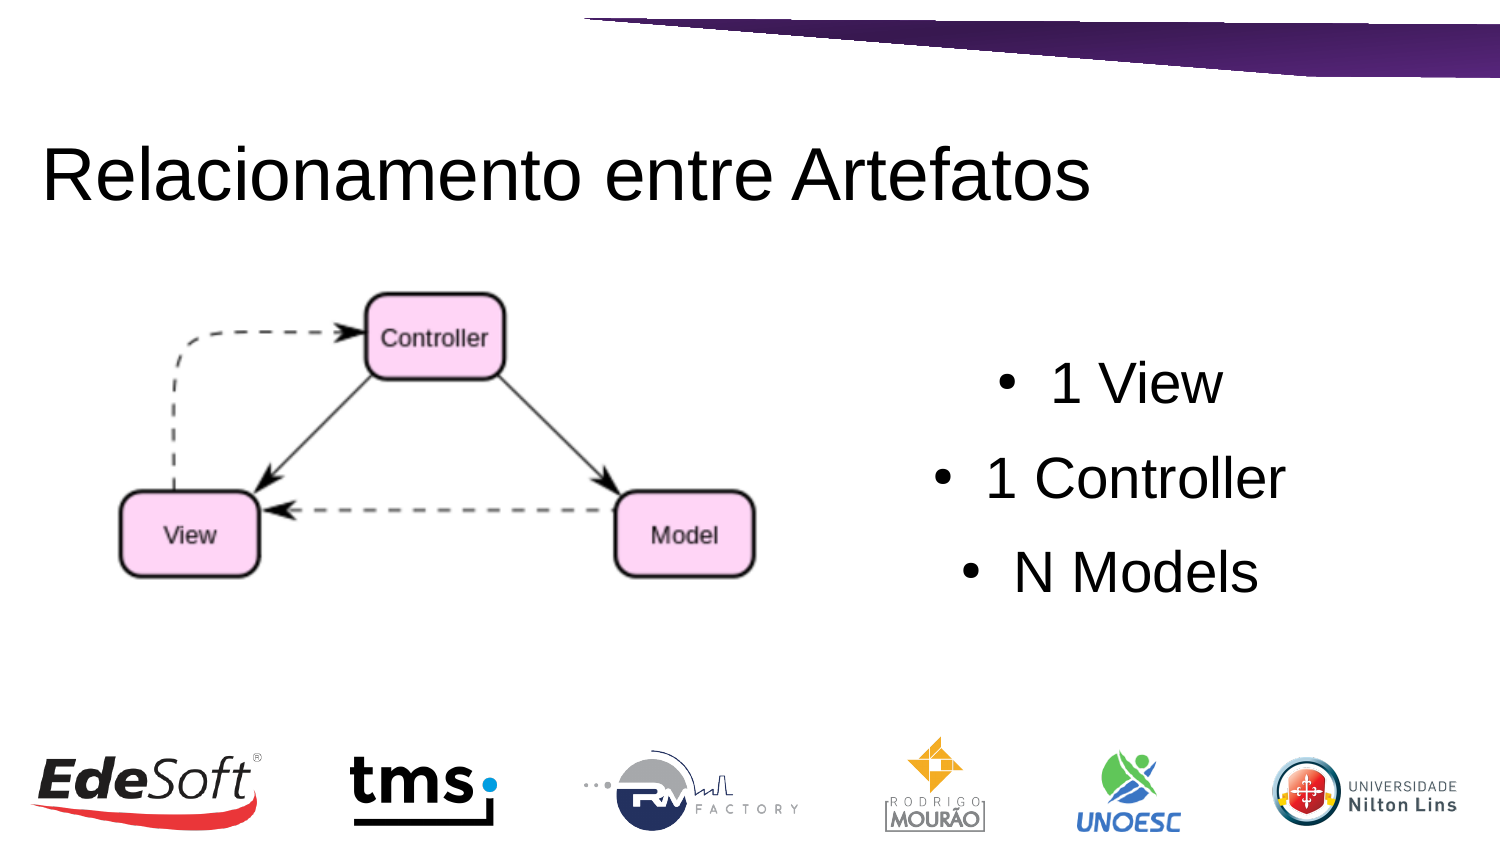

# Relacionamento entre Artefatos
1 View
1 Controller
N Models